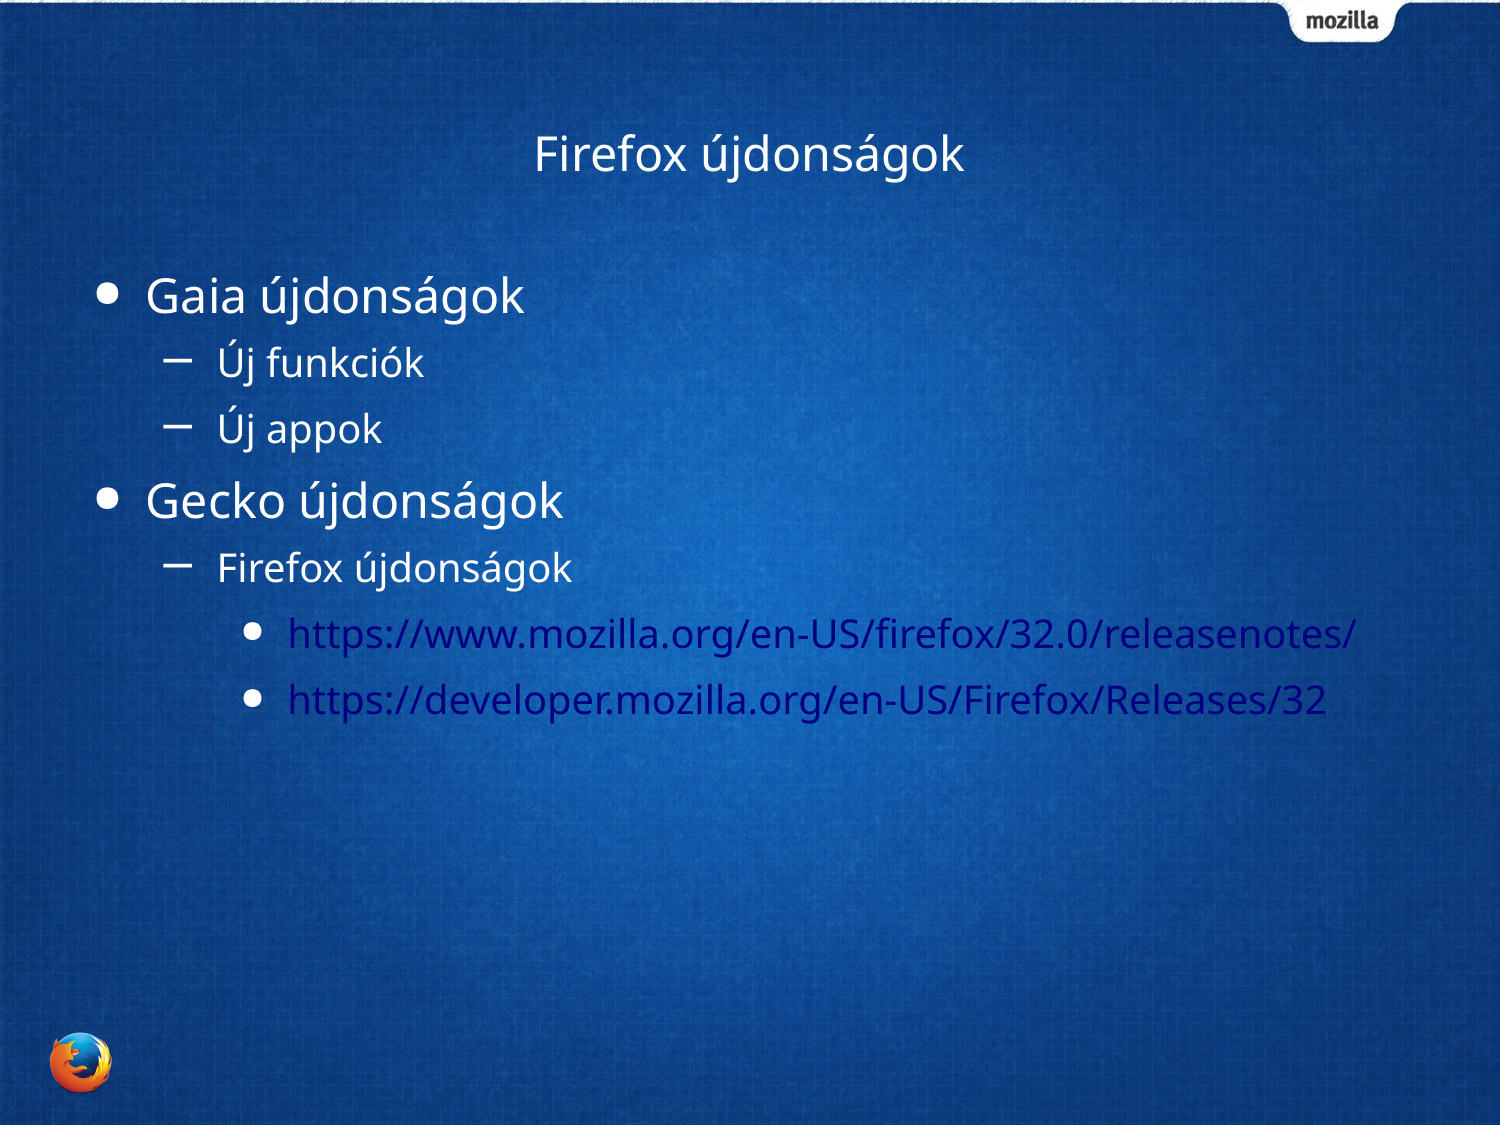

# Firefox újdonságok
Gaia újdonságok
Új funkciók
Új appok
Gecko újdonságok
Firefox újdonságok
https://www.mozilla.org/en-US/firefox/32.0/releasenotes/
https://developer.mozilla.org/en-US/Firefox/Releases/32